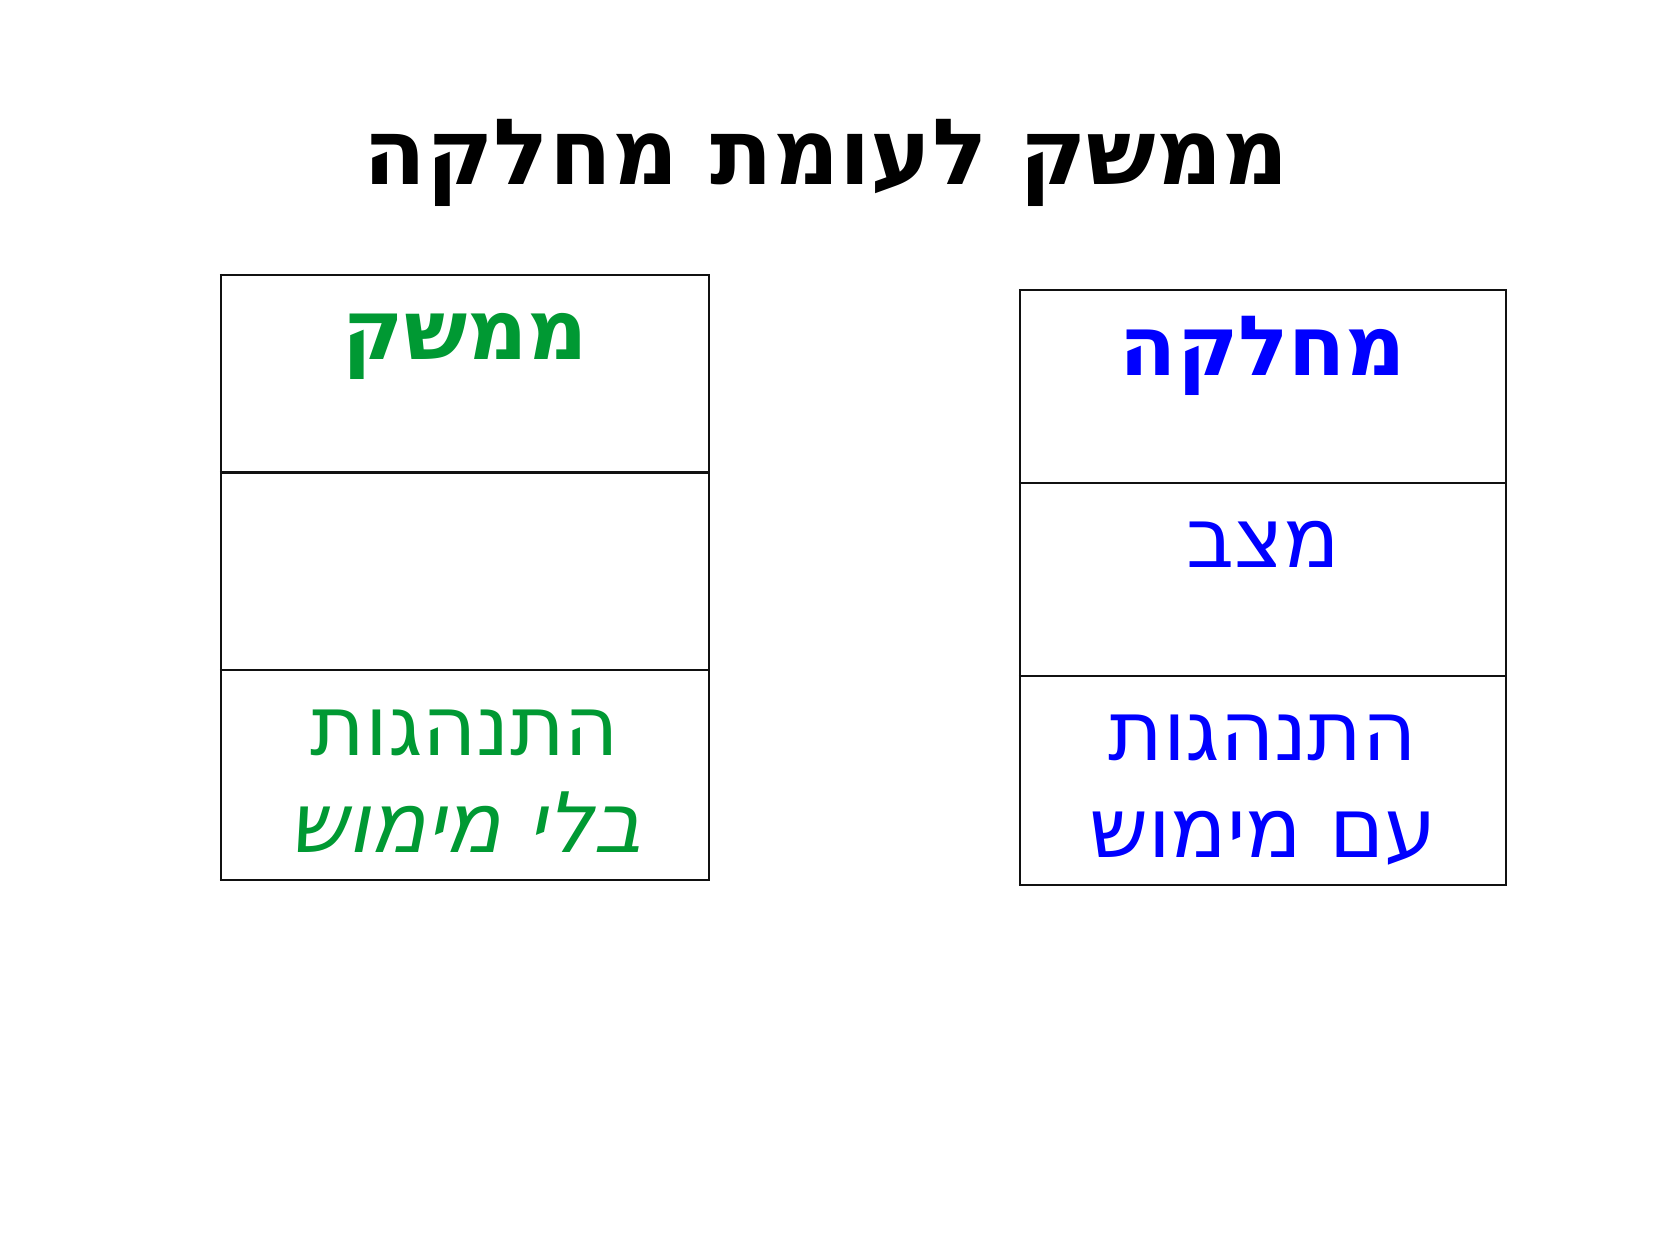

# ממשק לעומת מחלקה
| ממשק |
| --- |
| |
| התנהגות בלי מימוש |
| מחלקה |
| --- |
| מצב |
| התנהגות עם מימוש |